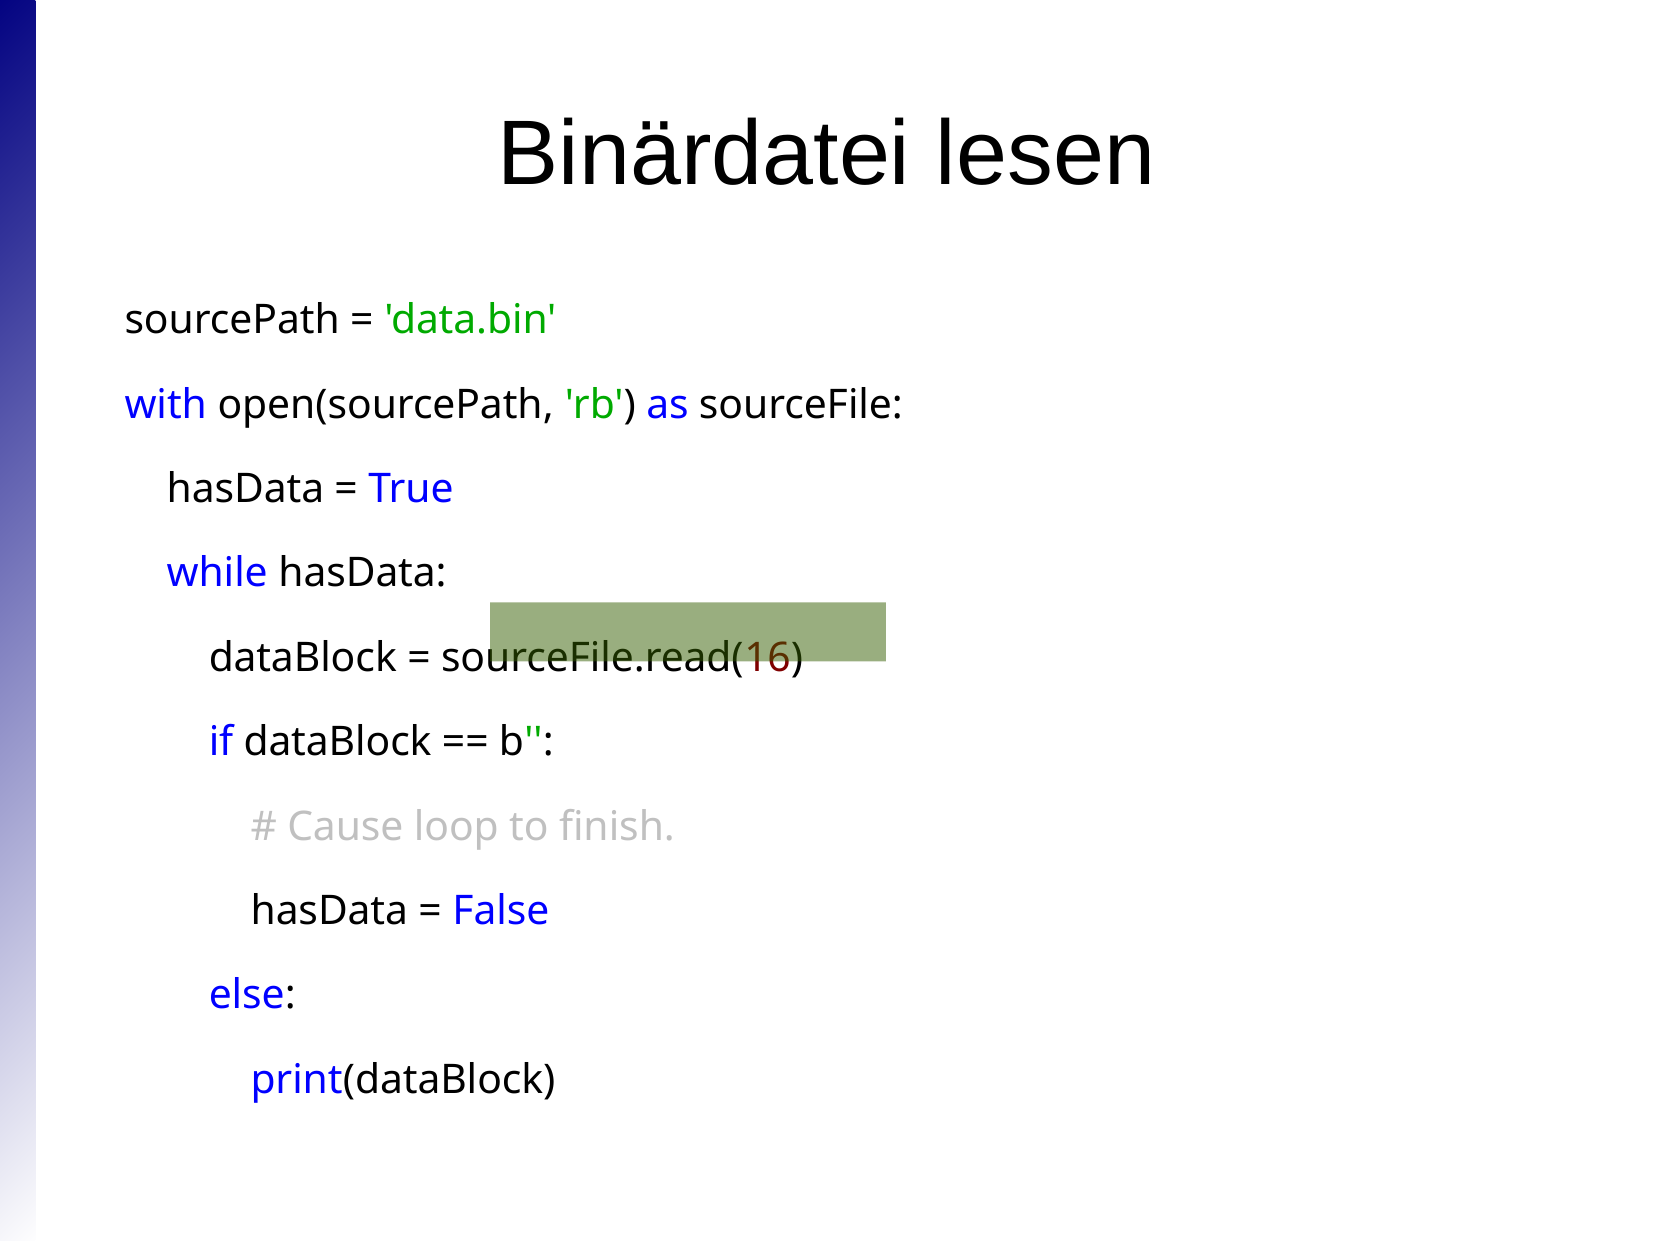

# Binärdatei lesen
 sourcePath = 'data.bin'
 with open(sourcePath, 'rb') as sourceFile:
 hasData = True
 while hasData:
 dataBlock = sourceFile.read(16)
 if dataBlock == b'':
 # Cause loop to finish.
 hasData = False
 else:
 print(dataBlock)